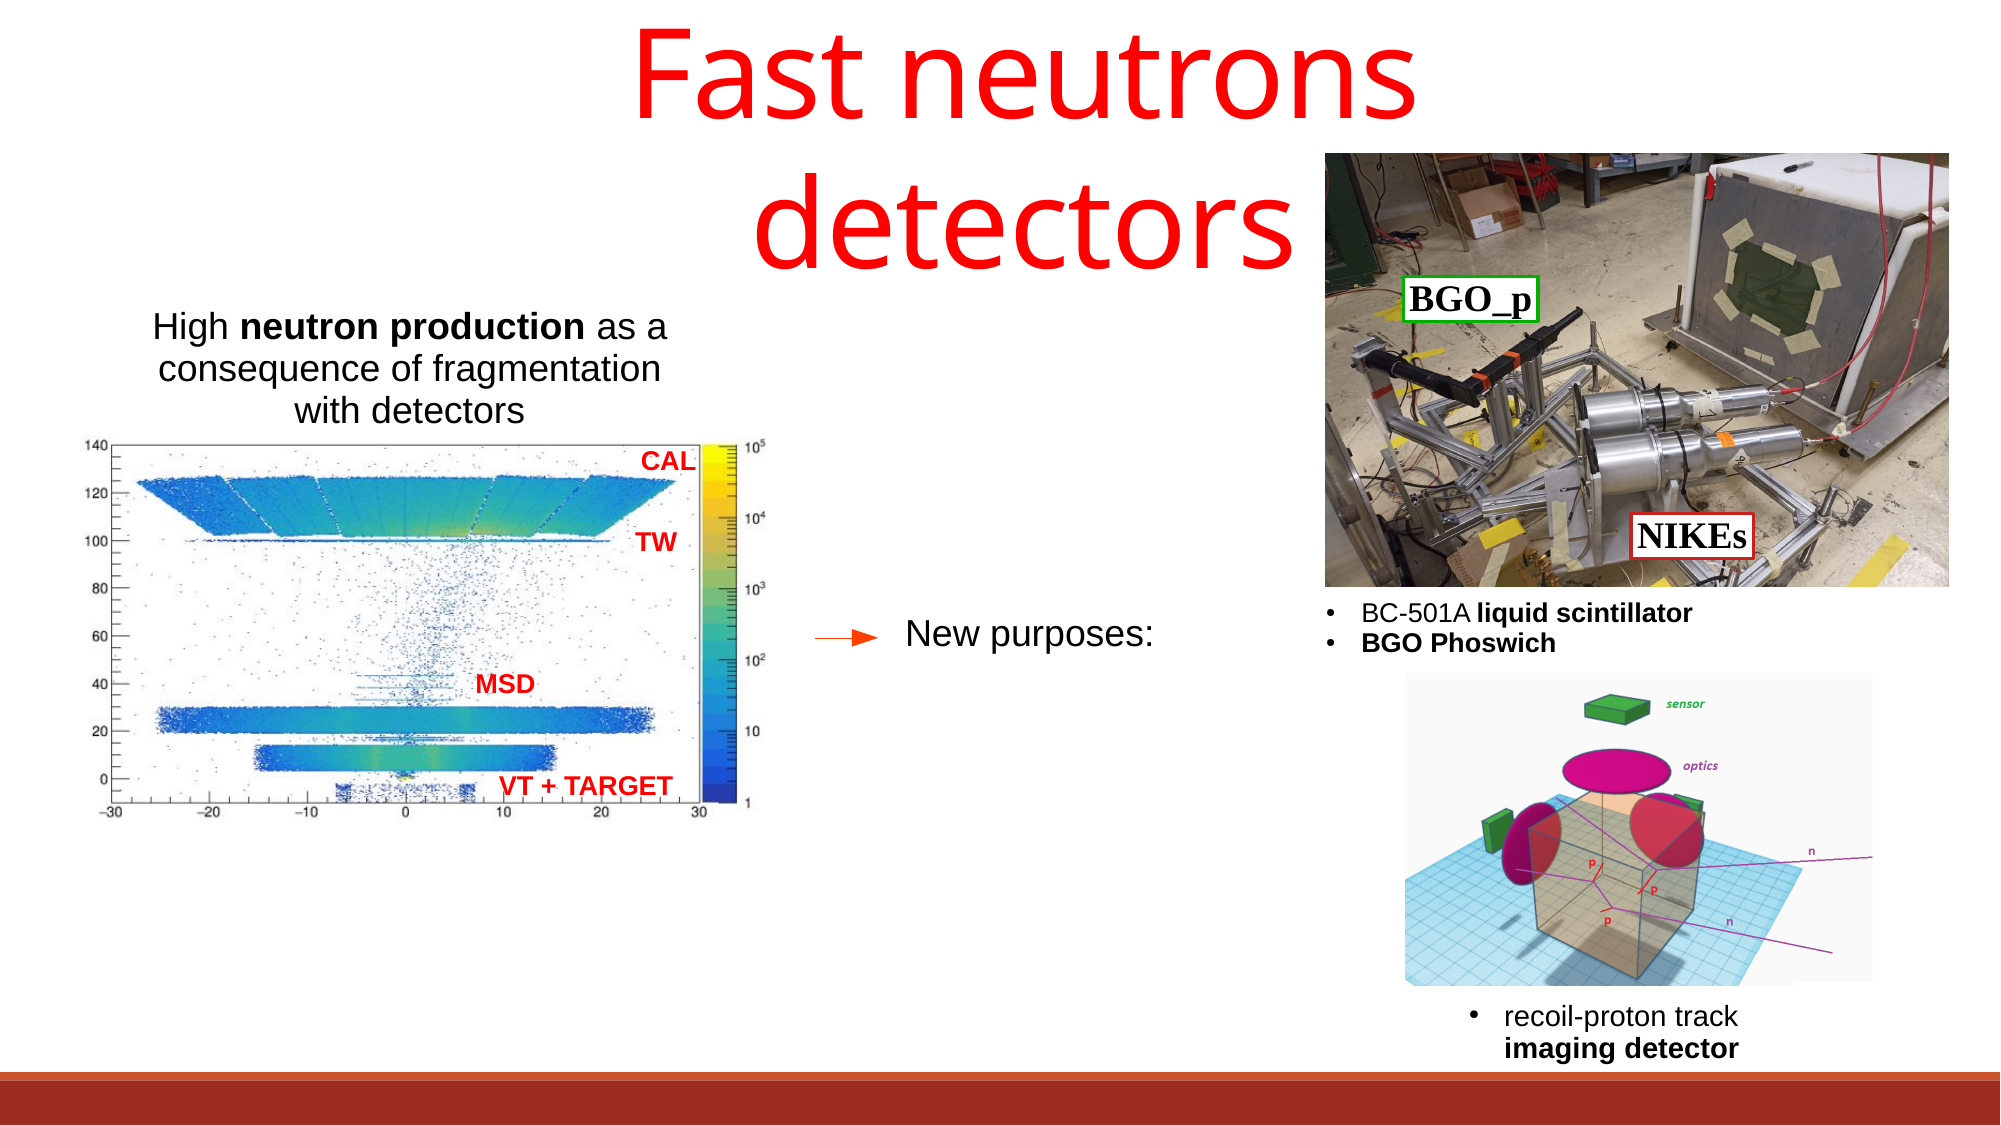

Fast neutrons detectors
BGO_p
High neutron production as a
consequence of fragmentation with detectors
CAL
NIKEs
TW
BC-501A liquid scintillator
BGO Phoswich
New purposes:
MSD
VT + TARGET
recoil-proton track
imaging detector